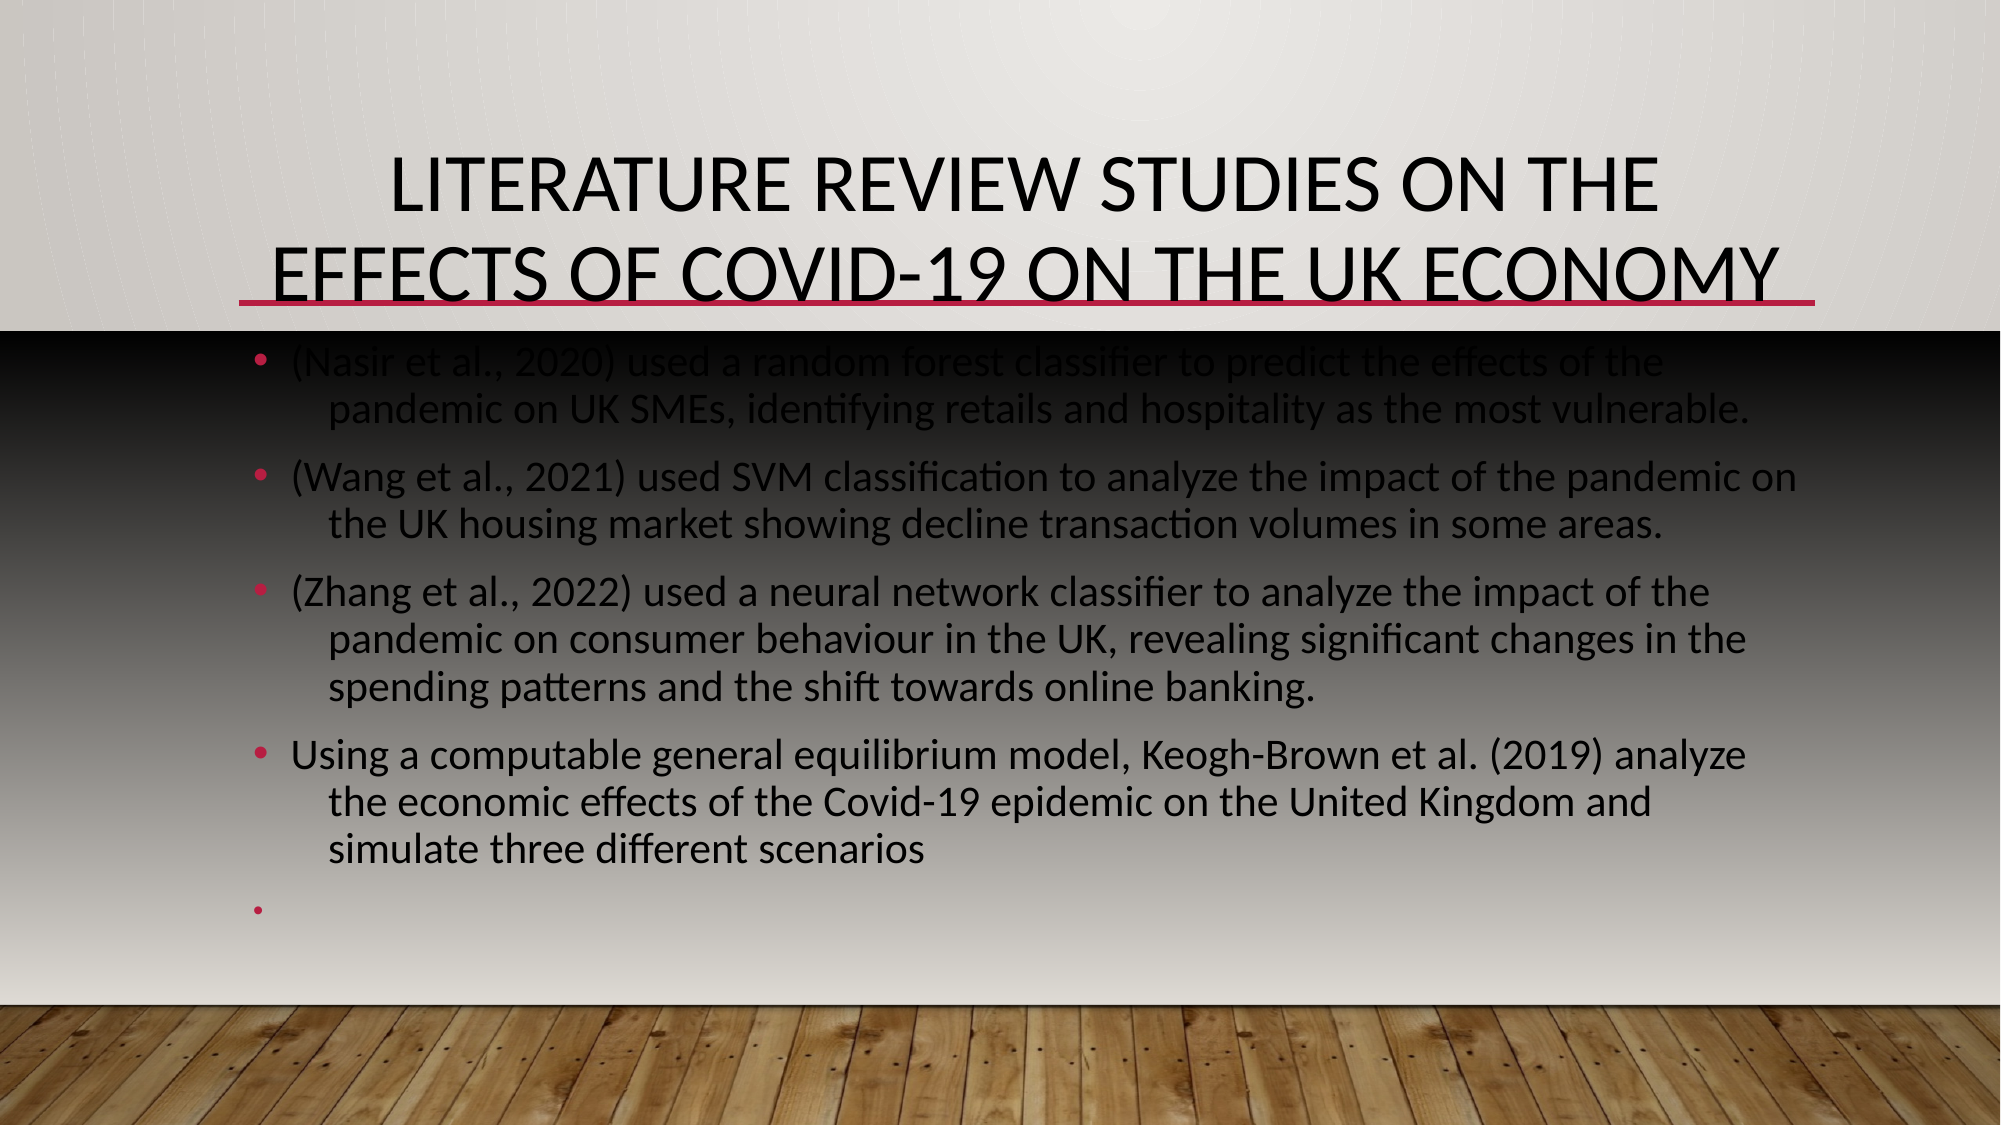

# Literature Review Studies on the Effects of COVID-19 on the UK Economy
(Nasir et al., 2020) used a random forest classifier to predict the effects of the pandemic on UK SMEs, identifying retails and hospitality as the most vulnerable.
(Wang et al., 2021) used SVM classification to analyze the impact of the pandemic on the UK housing market showing decline transaction volumes in some areas.
(Zhang et al., 2022) used a neural network classifier to analyze the impact of the pandemic on consumer behaviour in the UK, revealing significant changes in the spending patterns and the shift towards online banking.
Using a computable general equilibrium model, Keogh-Brown et al. (2019) analyze the economic effects of the Covid-19 epidemic on the United Kingdom and simulate three different scenarios